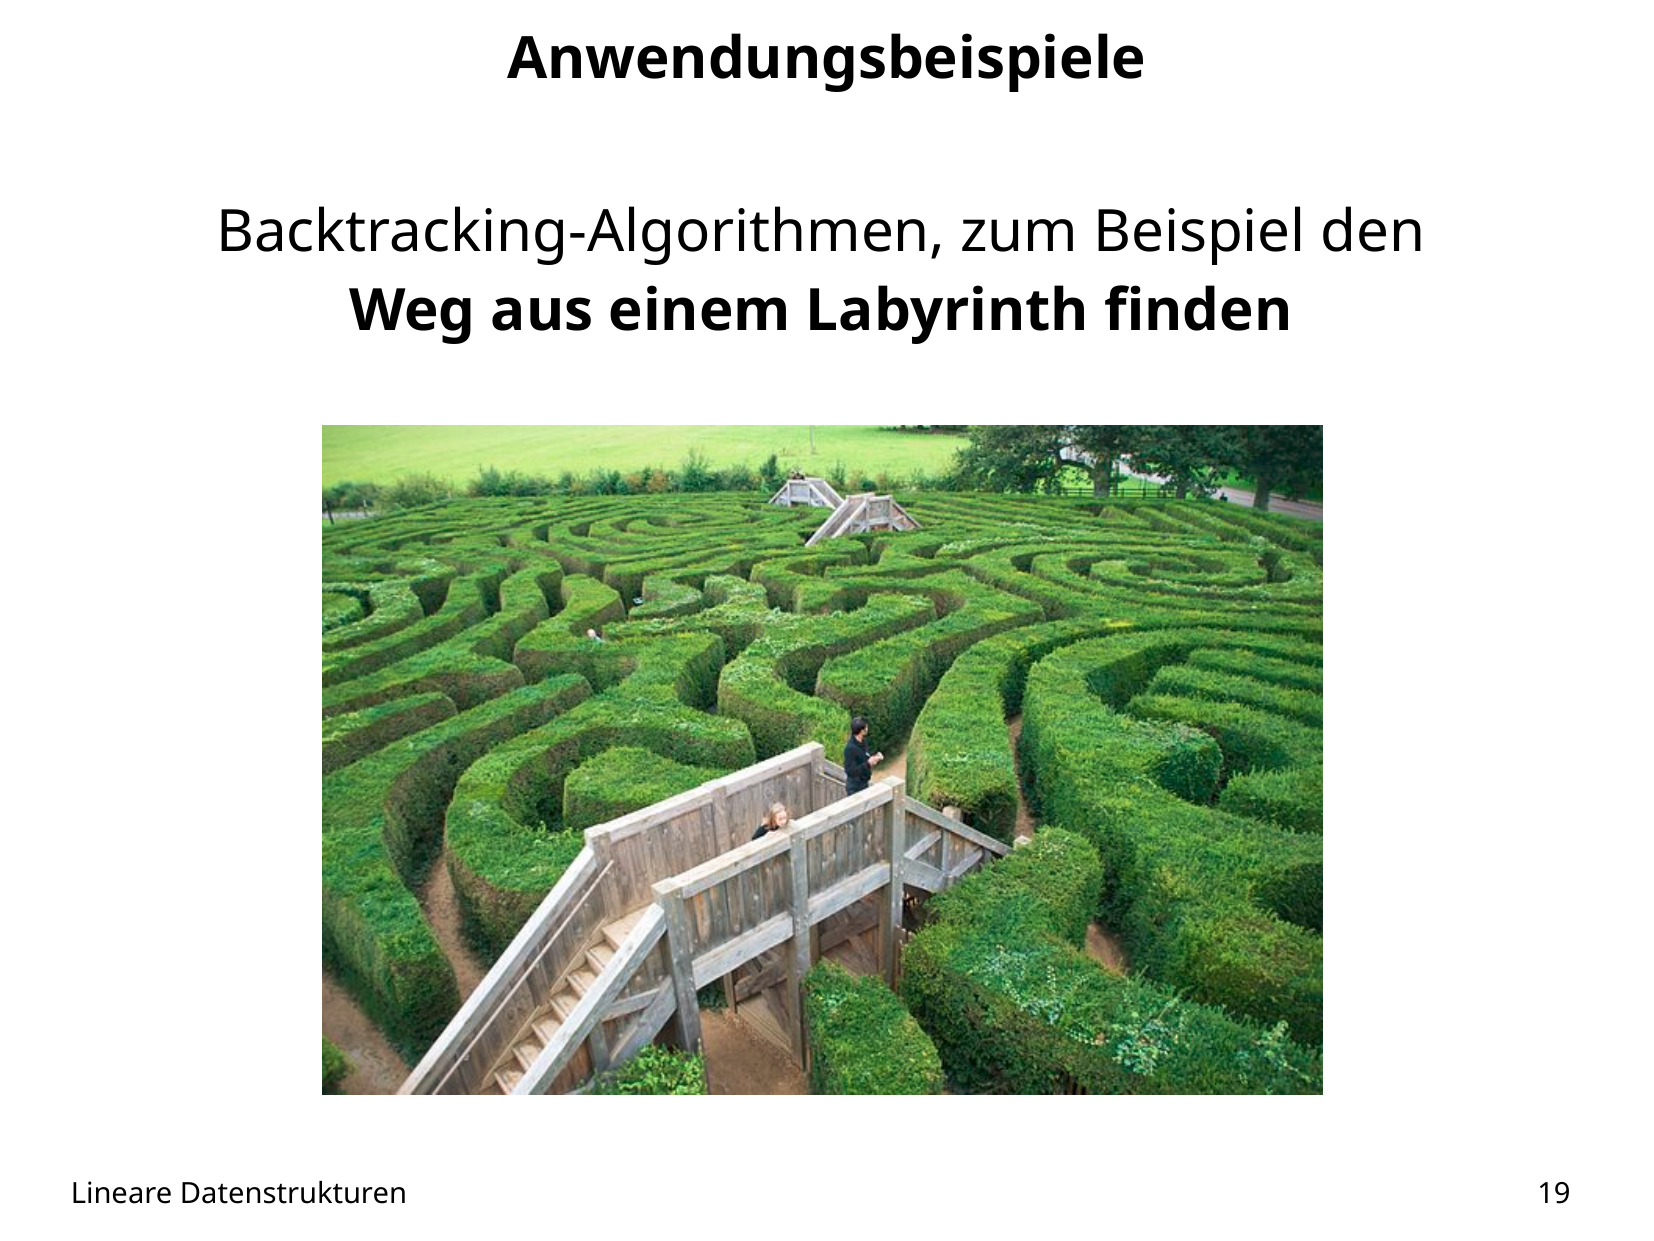

# Anwendungsbeispiele
Backtracking-Algorithmen, zum Beispiel den
Weg aus einem Labyrinth finden
Lineare Datenstrukturen
19